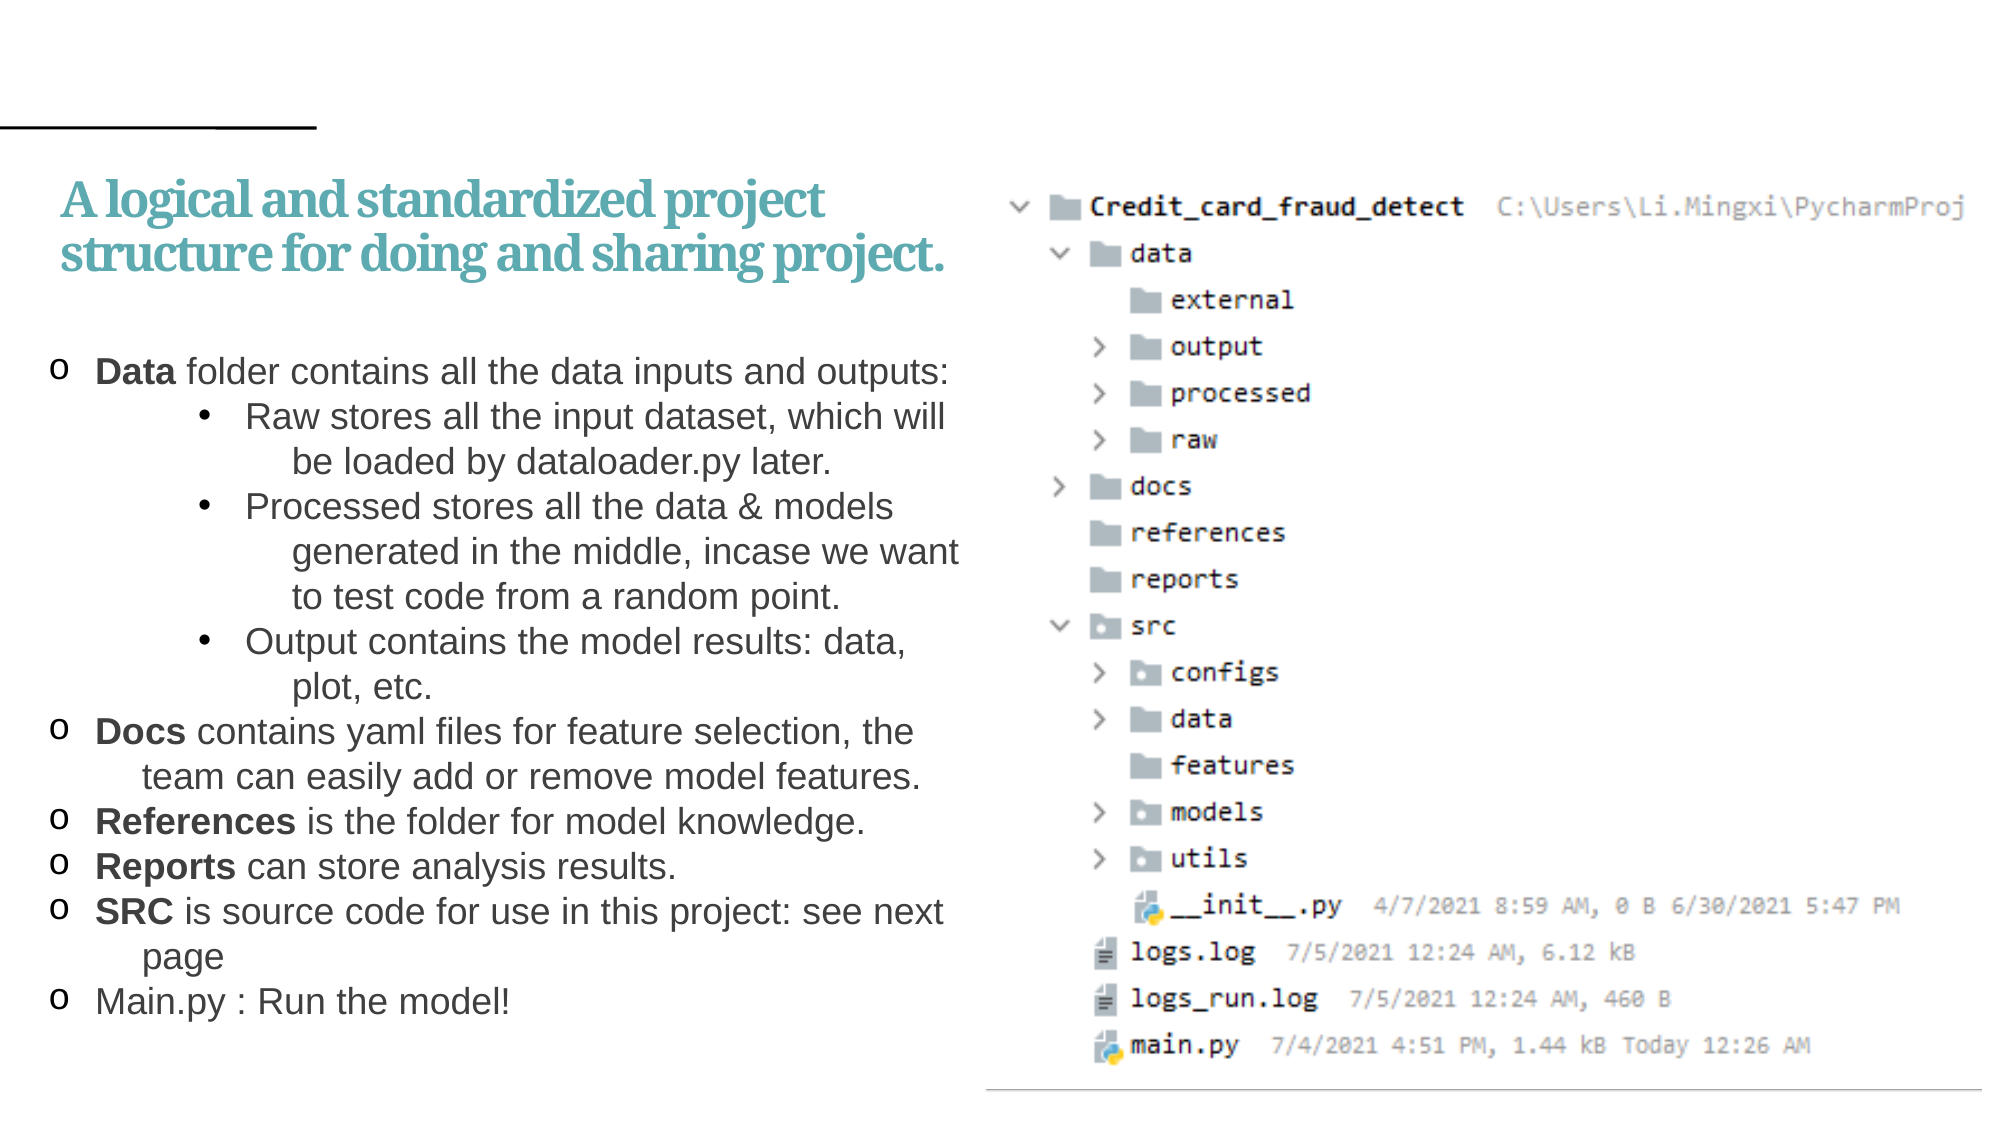

# A logical and standardized project structure for doing and sharing project.
Data folder contains all the data inputs and outputs:
Raw stores all the input dataset, which will be loaded by dataloader.py later.
Processed stores all the data & models generated in the middle, incase we want to test code from a random point.
Output contains the model results: data, plot, etc.
Docs contains yaml files for feature selection, the team can easily add or remove model features.
References is the folder for model knowledge.
Reports can store analysis results.
SRC is source code for use in this project: see next page
Main.py : Run the model!